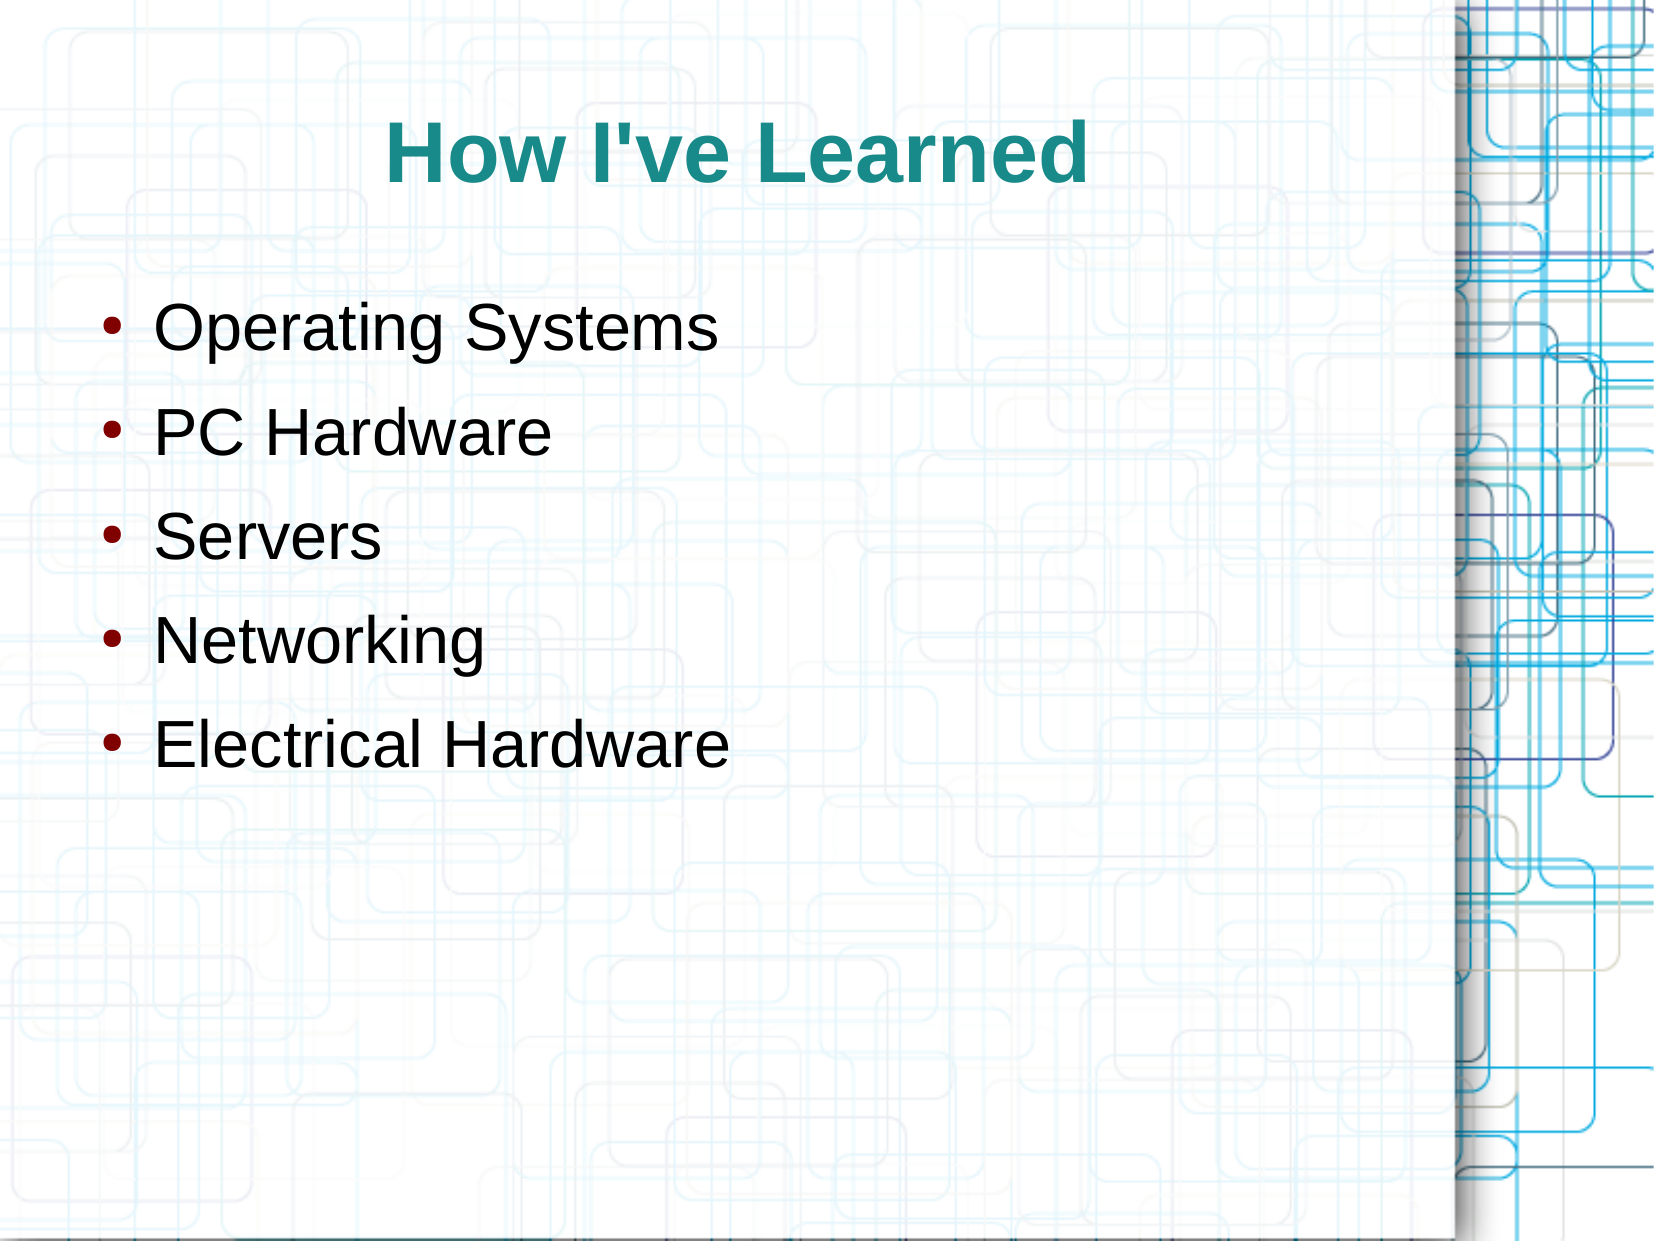

# How I've Learned
Operating Systems
PC Hardware
Servers
Networking
Electrical Hardware